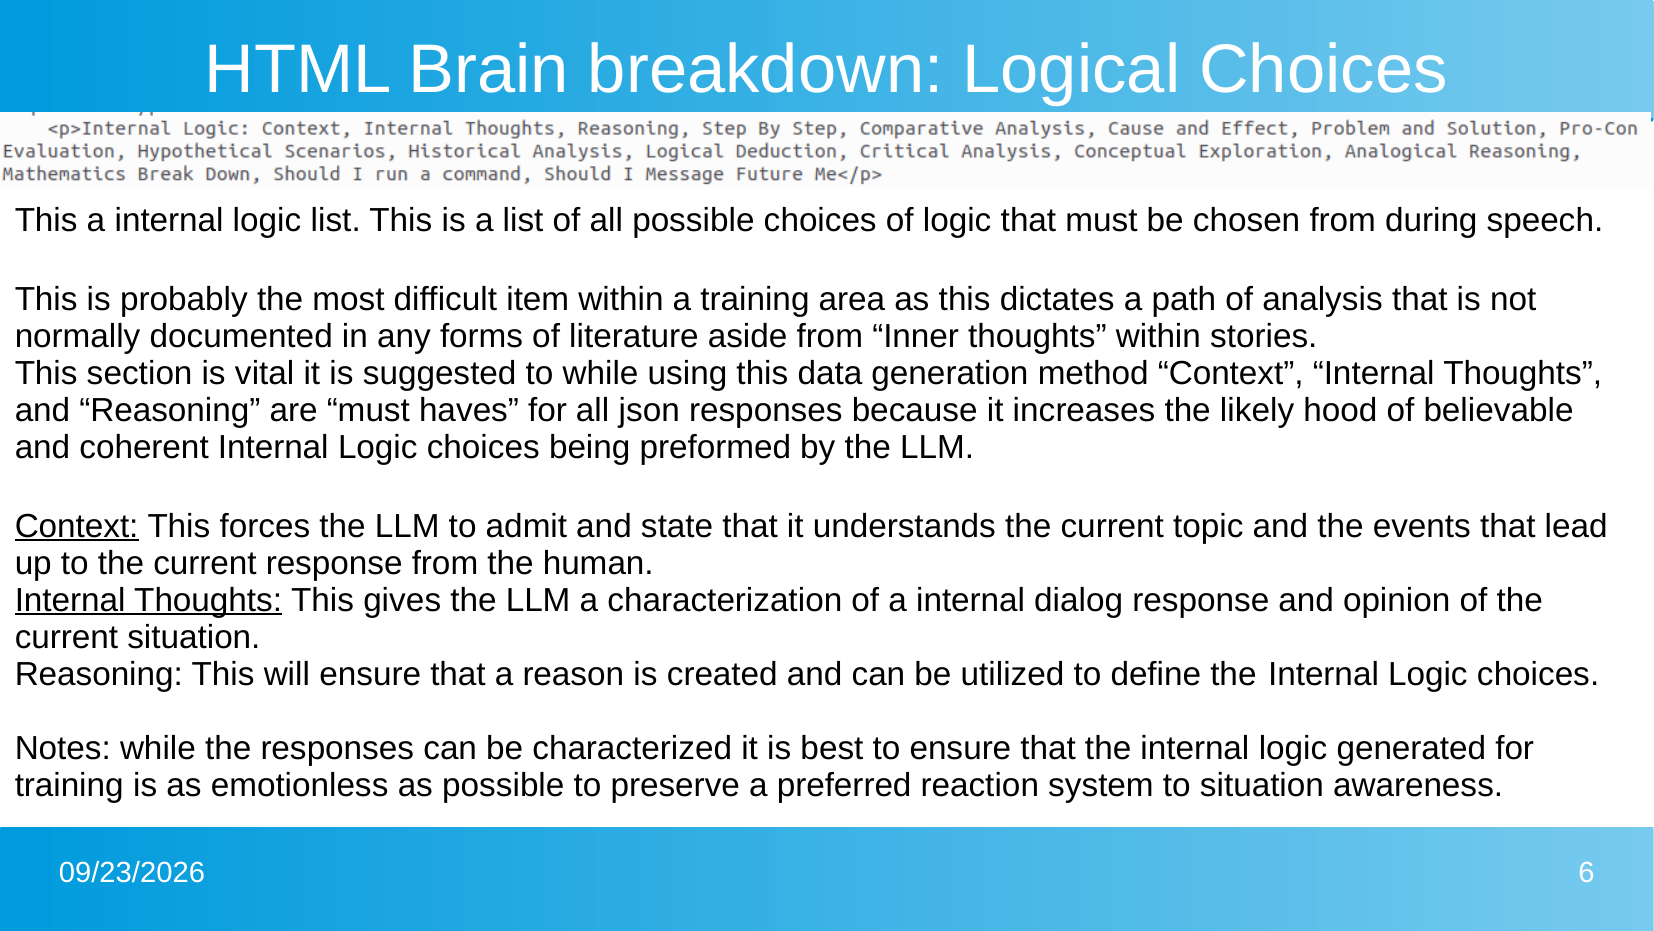

# HTML Brain breakdown: Logical Choices
This a internal logic list. This is a list of all possible choices of logic that must be chosen from during speech.
This is probably the most difficult item within a training area as this dictates a path of analysis that is not normally documented in any forms of literature aside from “Inner thoughts” within stories.
This section is vital it is suggested to while using this data generation method “Context”, “Internal Thoughts”, and “Reasoning” are “must haves” for all json responses because it increases the likely hood of believable and coherent Internal Logic choices being preformed by the LLM.
Context: This forces the LLM to admit and state that it understands the current topic and the events that lead up to the current response from the human.
Internal Thoughts: This gives the LLM a characterization of a internal dialog response and opinion of the current situation.
Reasoning: This will ensure that a reason is created and can be utilized to define the Internal Logic choices.
Notes: while the responses can be characterized it is best to ensure that the internal logic generated for training is as emotionless as possible to preserve a preferred reaction system to situation awareness.
6